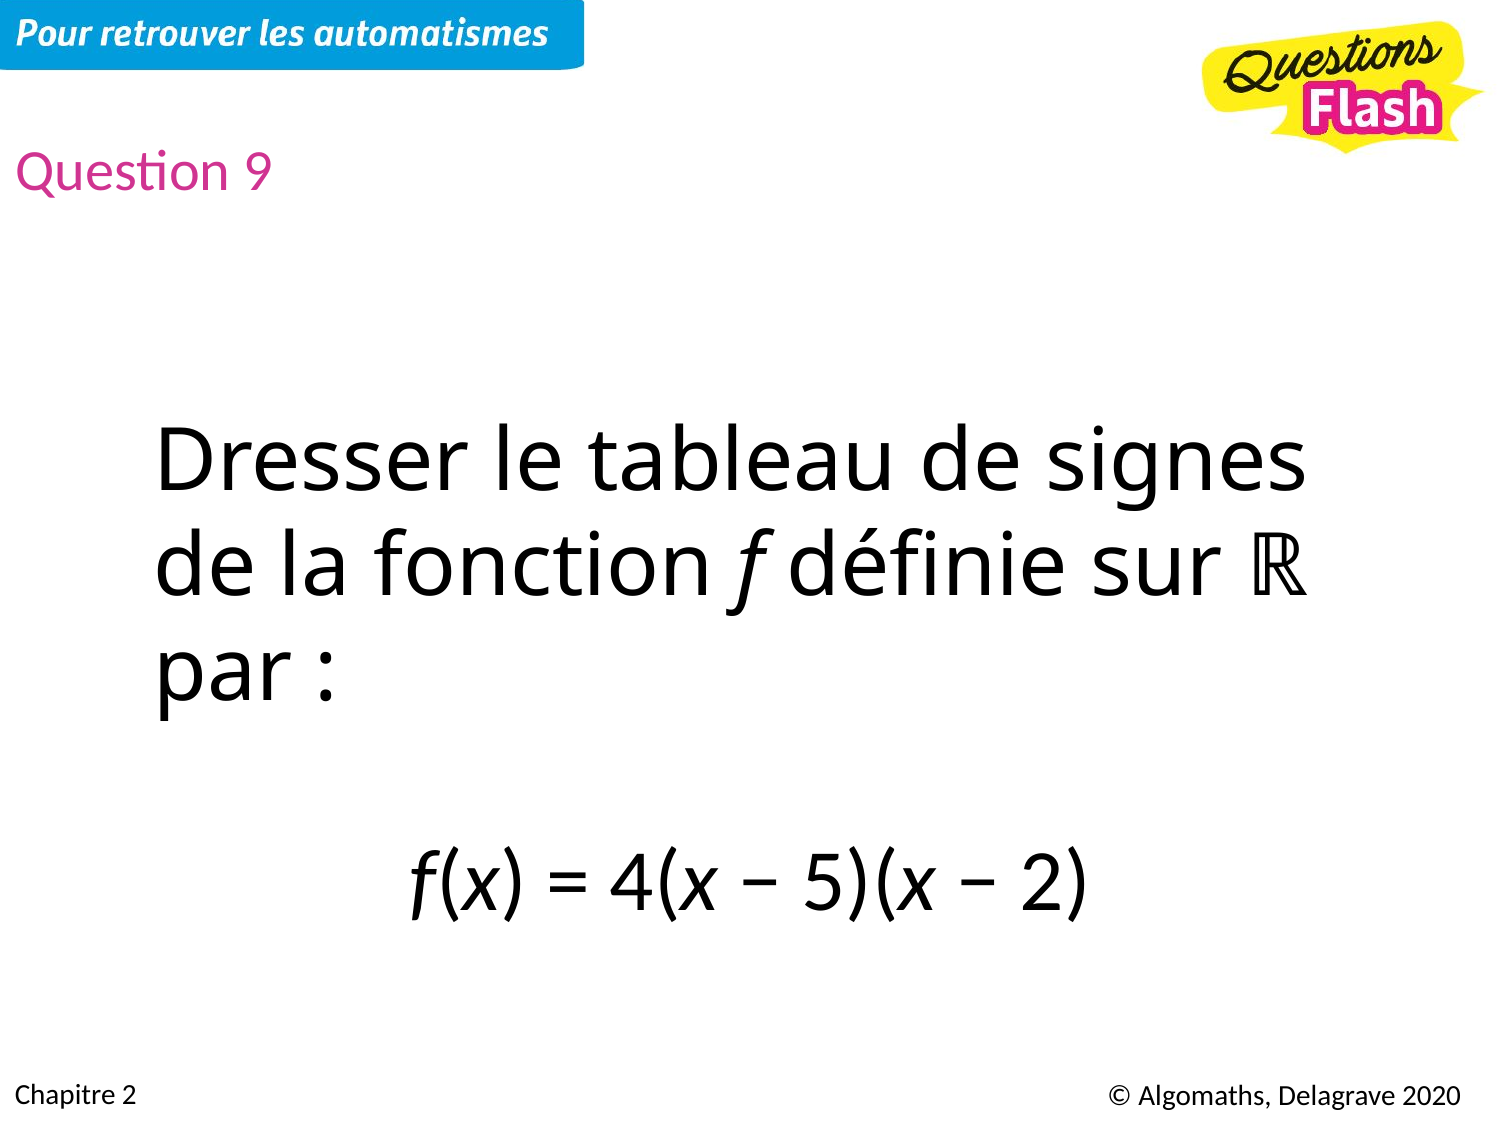

Question 9
Dresser le tableau de signes de la fonction f définie sur ℝ par :
f(x) = 4(x − 5)(x − 2)